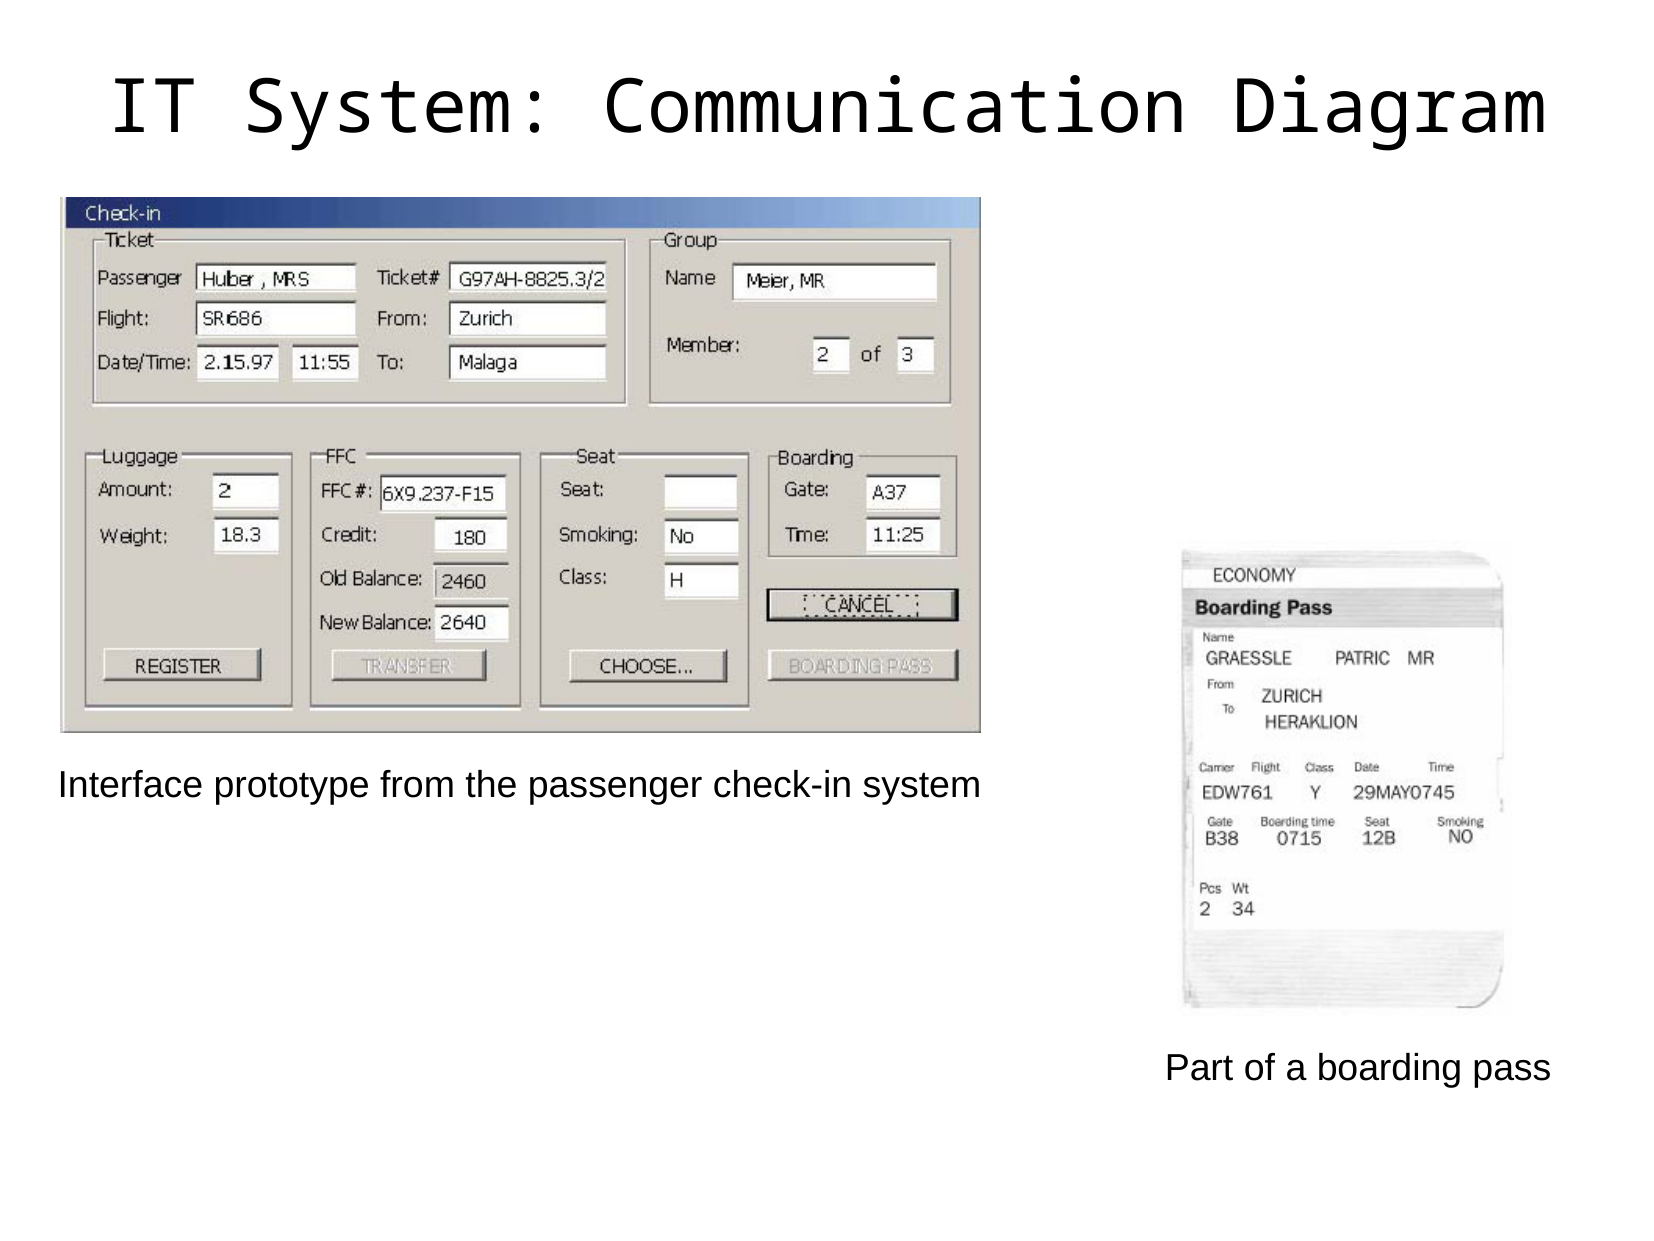

# IT System: Communication Diagram
Interface prototype from the passenger check-in system
Part of a boarding pass